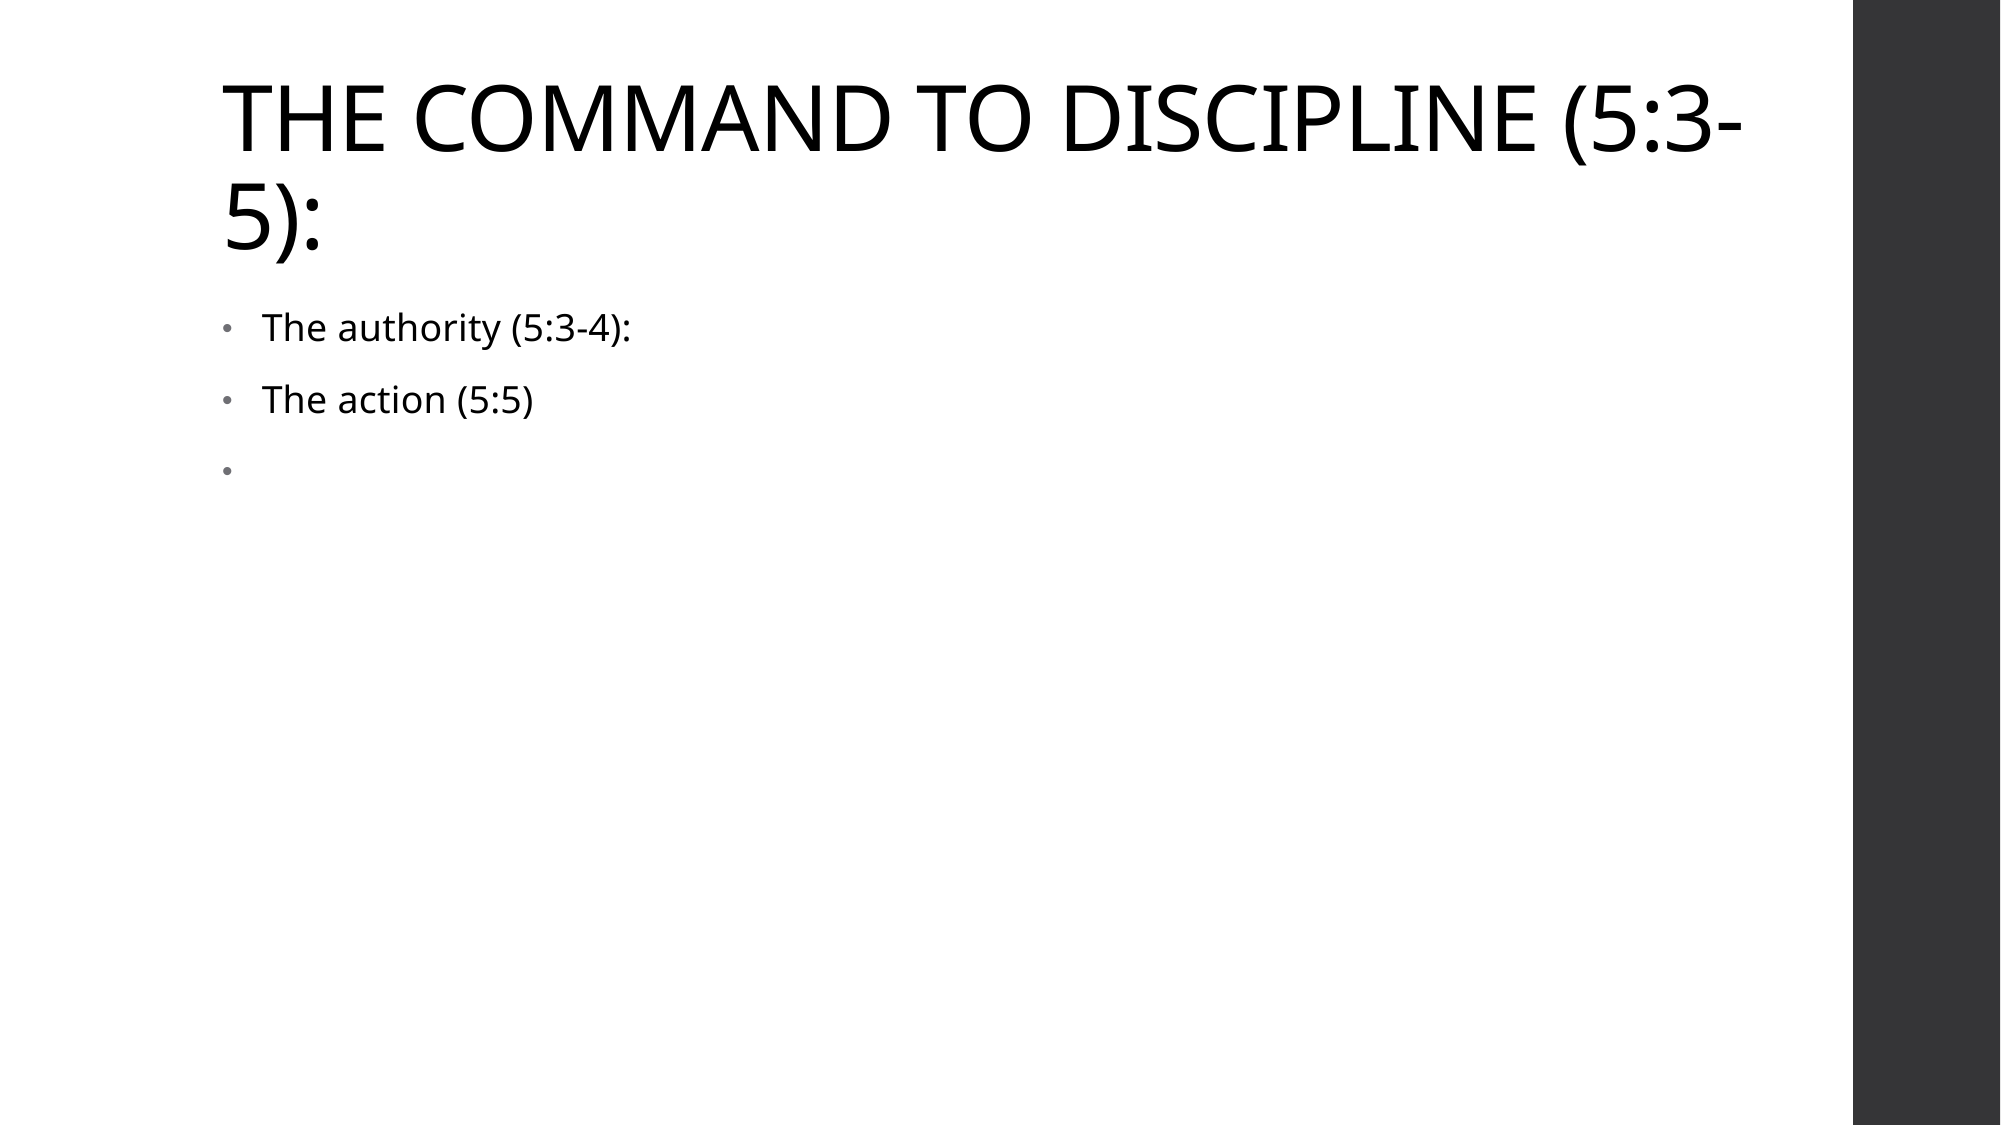

# THE COMMAND TO DISCIPLINE (5:3-5):
 The authority (5:3-4):
 The action (5:5)